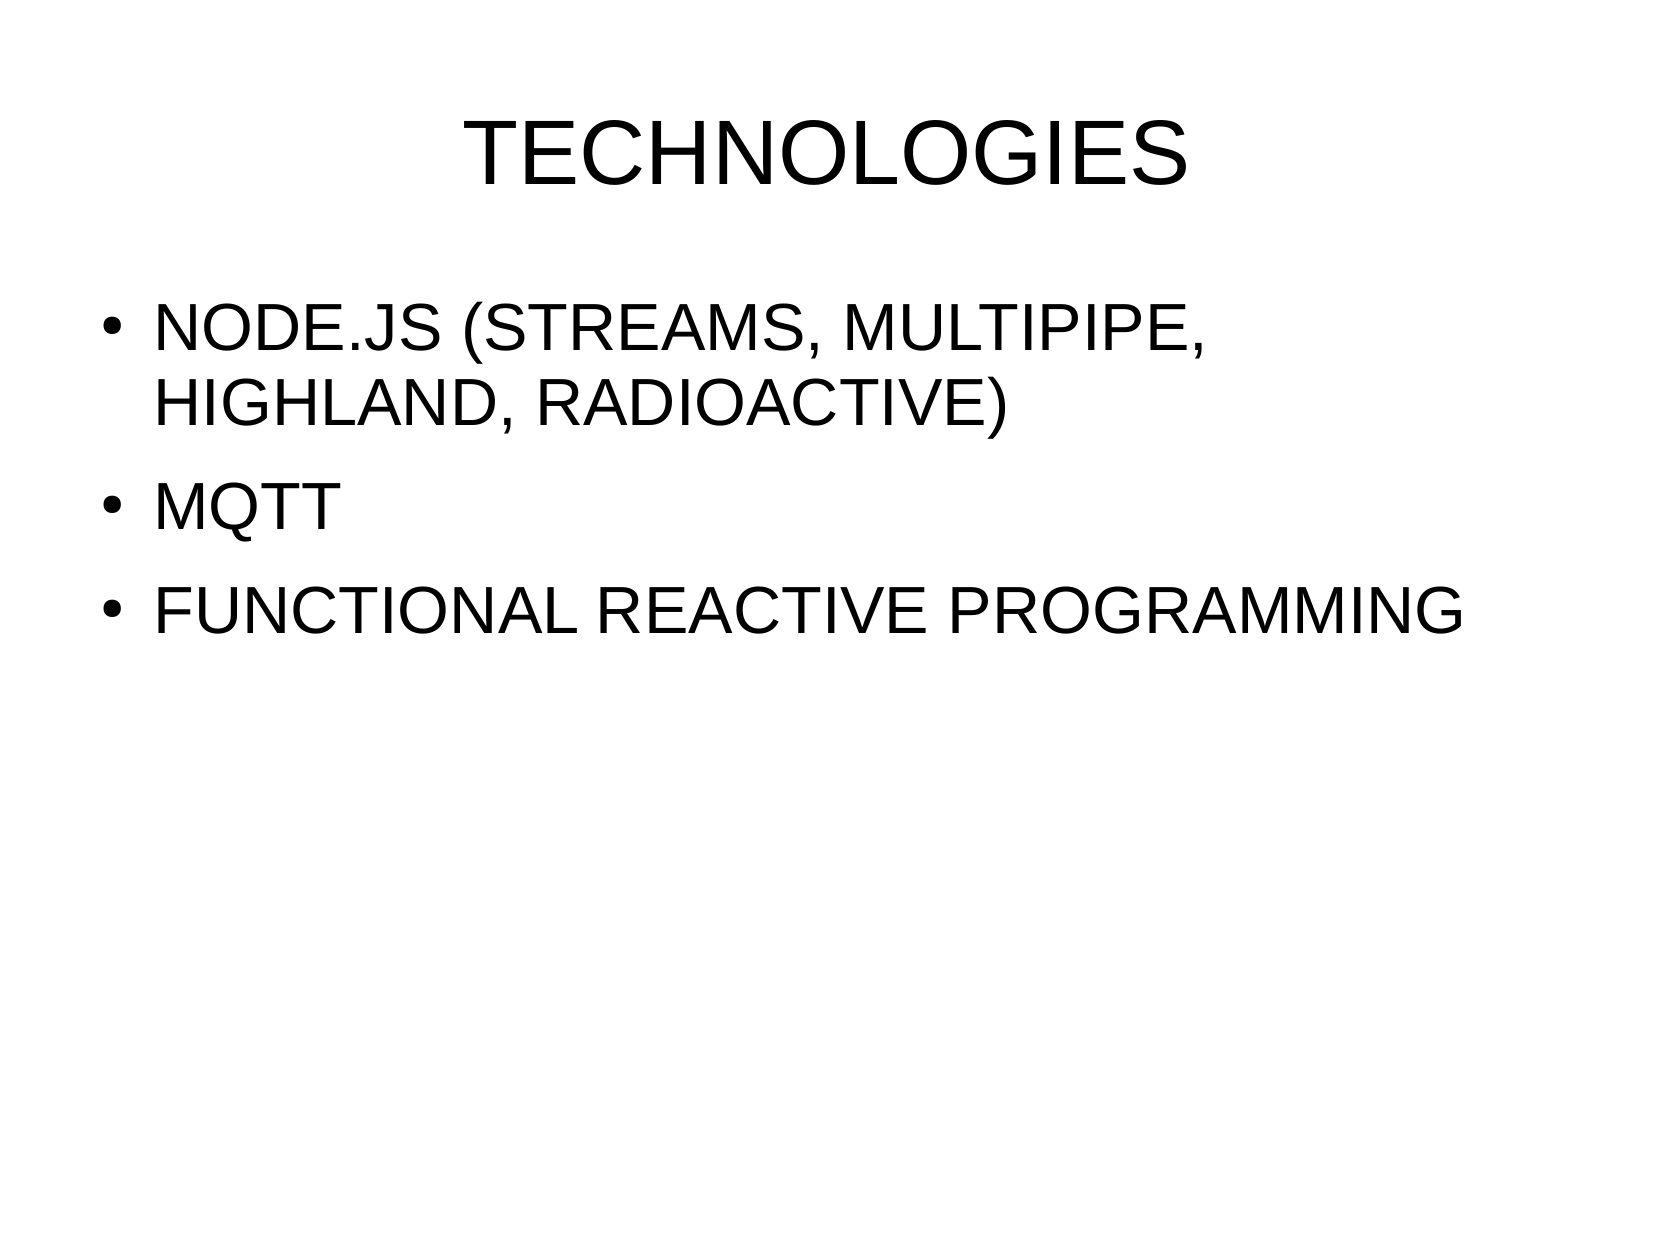

# TECHNOLOGIES
NODE.JS (STREAMS, MULTIPIPE, HIGHLAND, RADIOACTIVE)
MQTT
FUNCTIONAL REACTIVE PROGRAMMING